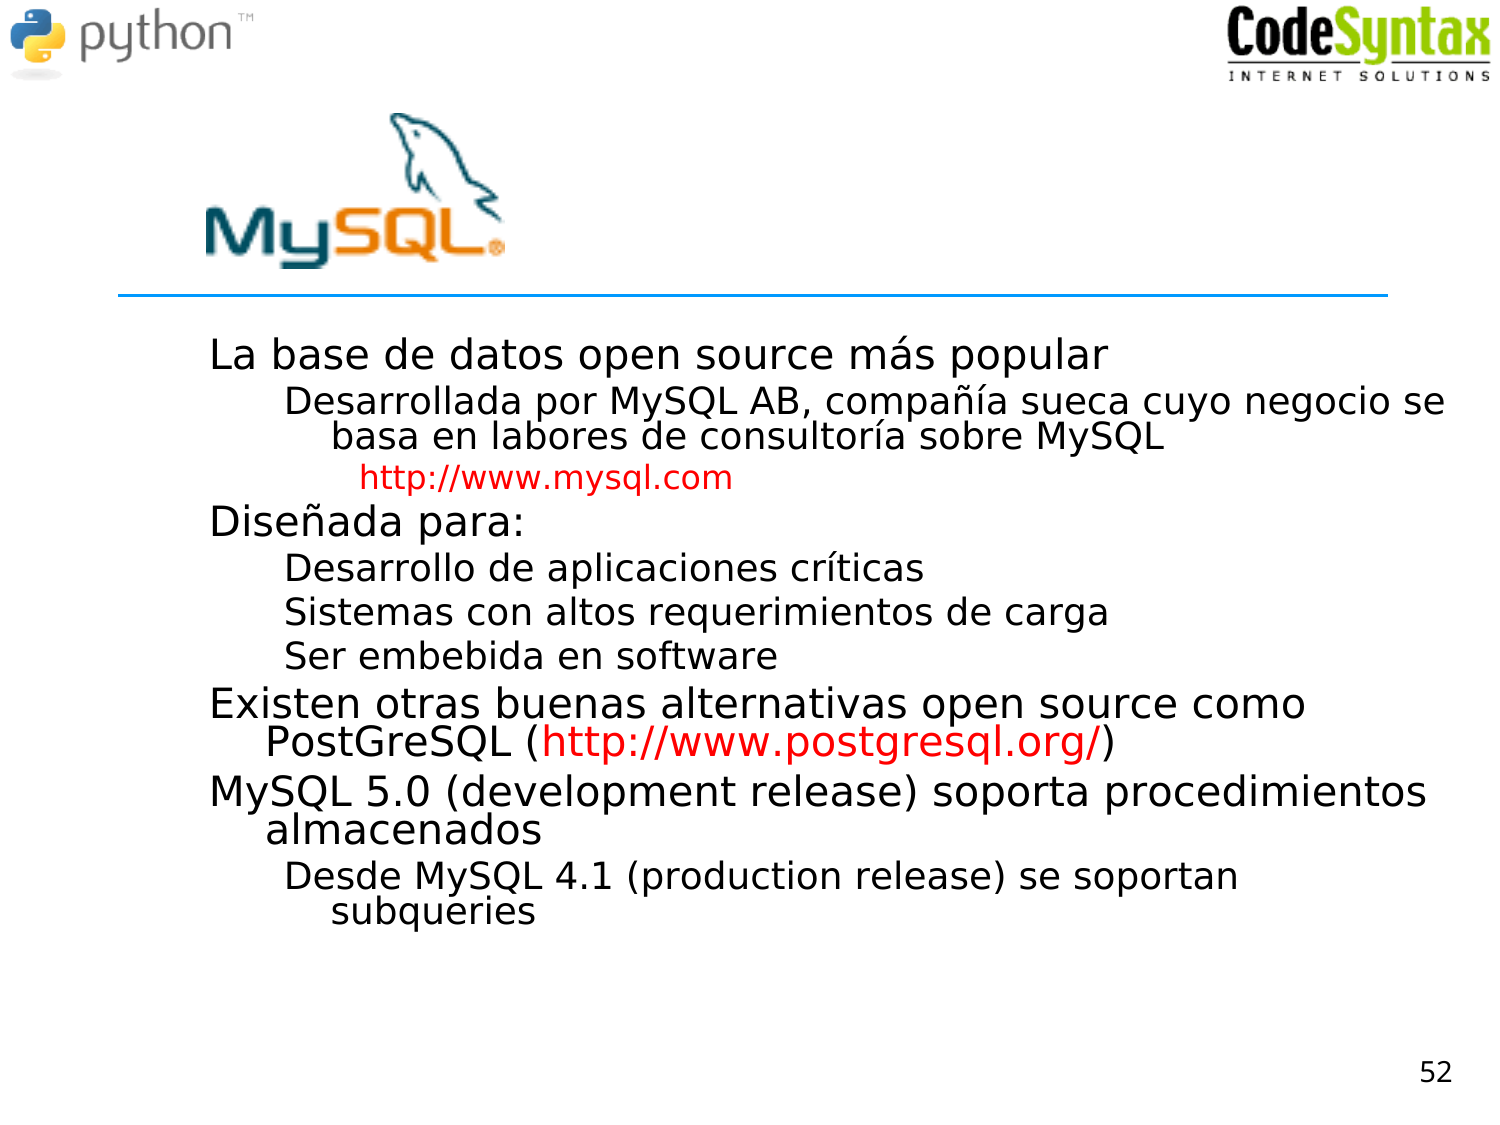

# La base de datos open source más popular
Desarrollada por MySQL AB, compañía sueca cuyo negocio se basa en labores de consultoría sobre MySQL
http://www.mysql.com
Diseñada para:
Desarrollo de aplicaciones críticas
Sistemas con altos requerimientos de carga
Ser embebida en software
Existen otras buenas alternativas open source como PostGreSQL (http://www.postgresql.org/)
MySQL 5.0 (development release) soporta procedimientos almacenados
Desde MySQL 4.1 (production release) se soportan subqueries
52